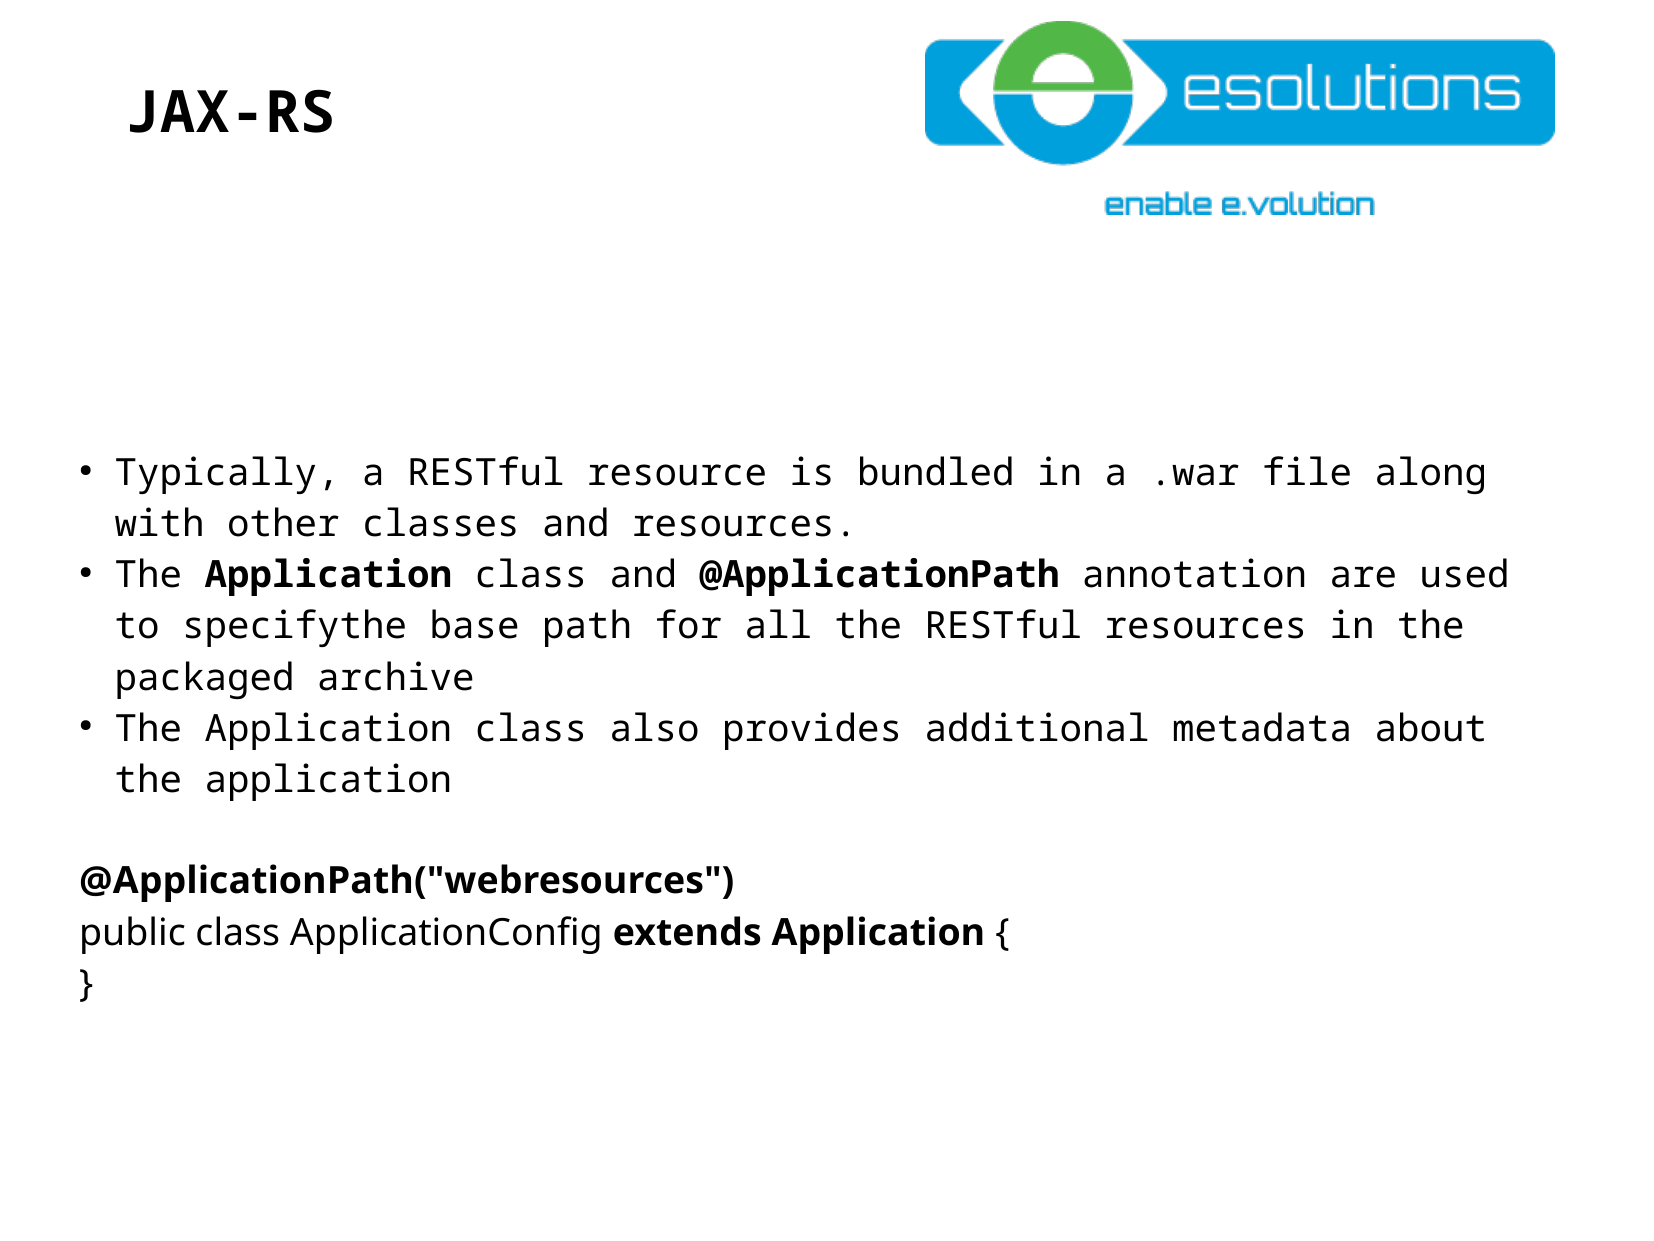

JAX-RS
# Typically, a RESTful resource is bundled in a .war file along with other classes and resources.
The Application class and @ApplicationPath annotation are used to specifythe base path for all the RESTful resources in the packaged archive
The Application class also provides additional metadata about the application
@ApplicationPath("webresources")
public class ApplicationConfig extends Application {
}